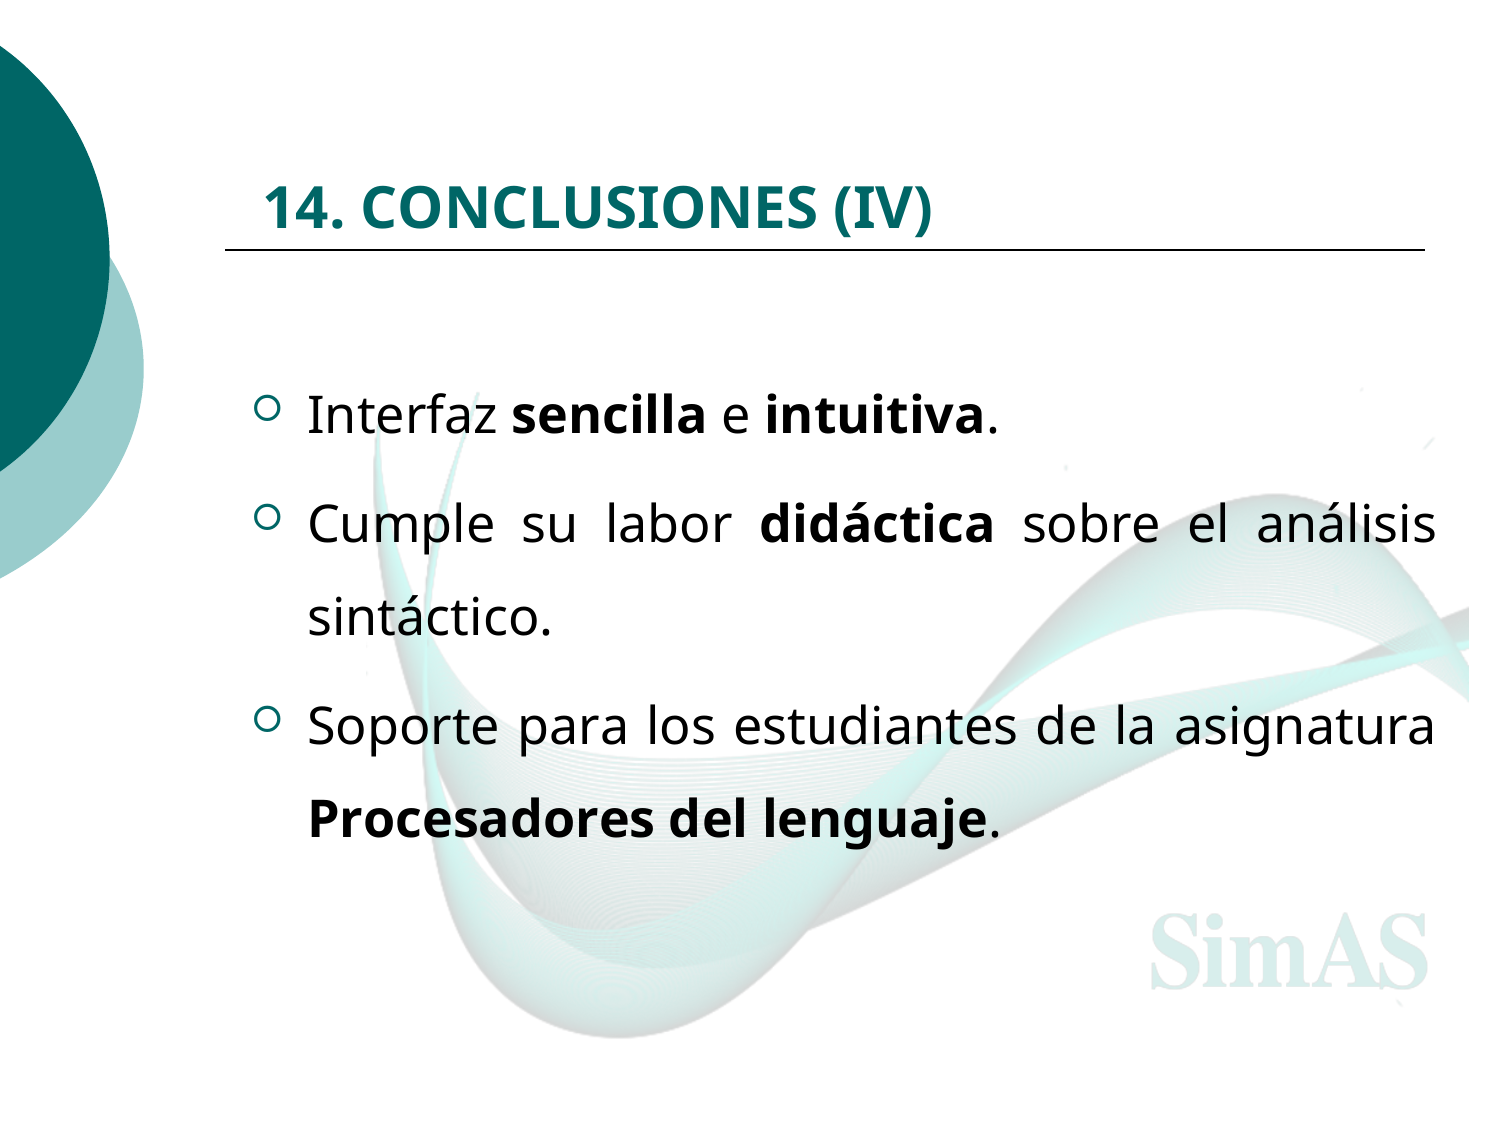

# 14. CONCLUSIONES (IV)
Interfaz sencilla e intuitiva.
Cumple su labor didáctica sobre el análisis sintáctico.
Soporte para los estudiantes de la asignatura Procesadores del lenguaje.